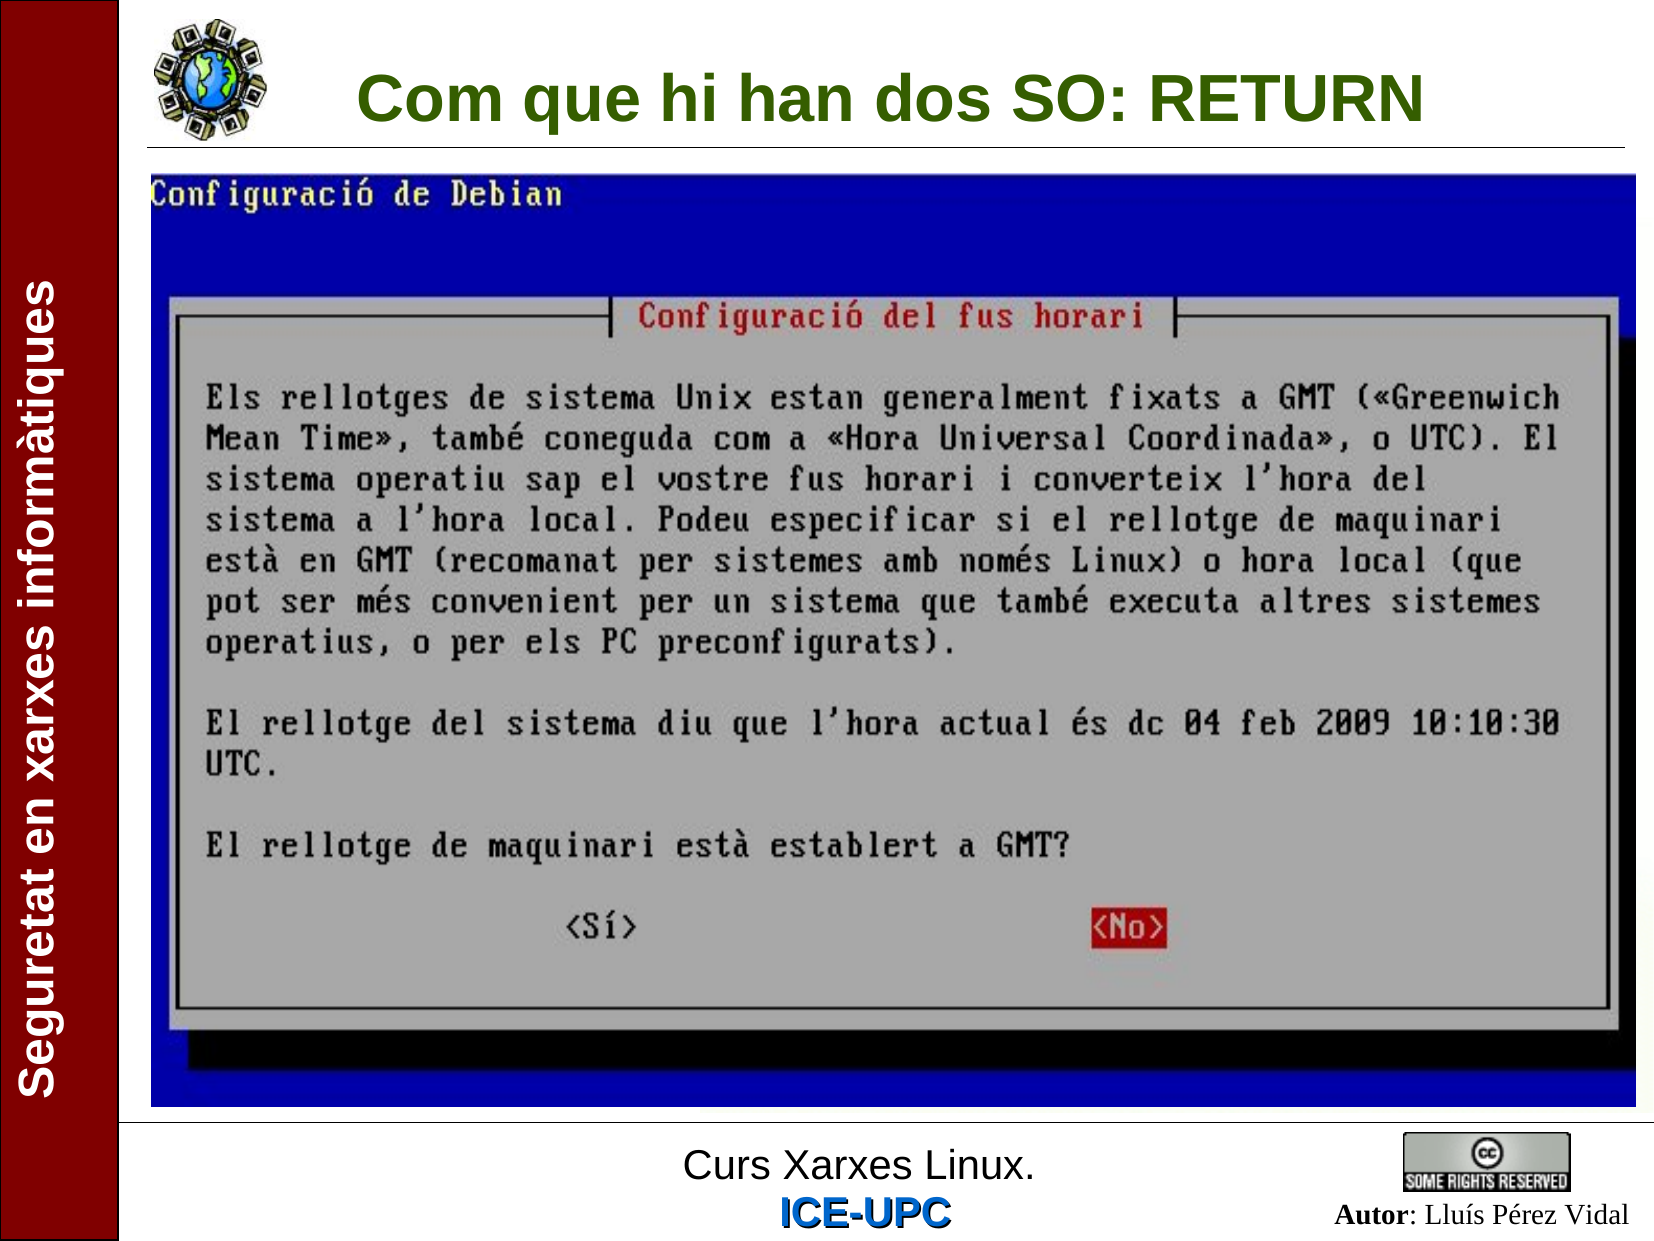

# Com que hi han dos SO: RETURN
 Croquis d'arquitectura mostrant les 3 zones